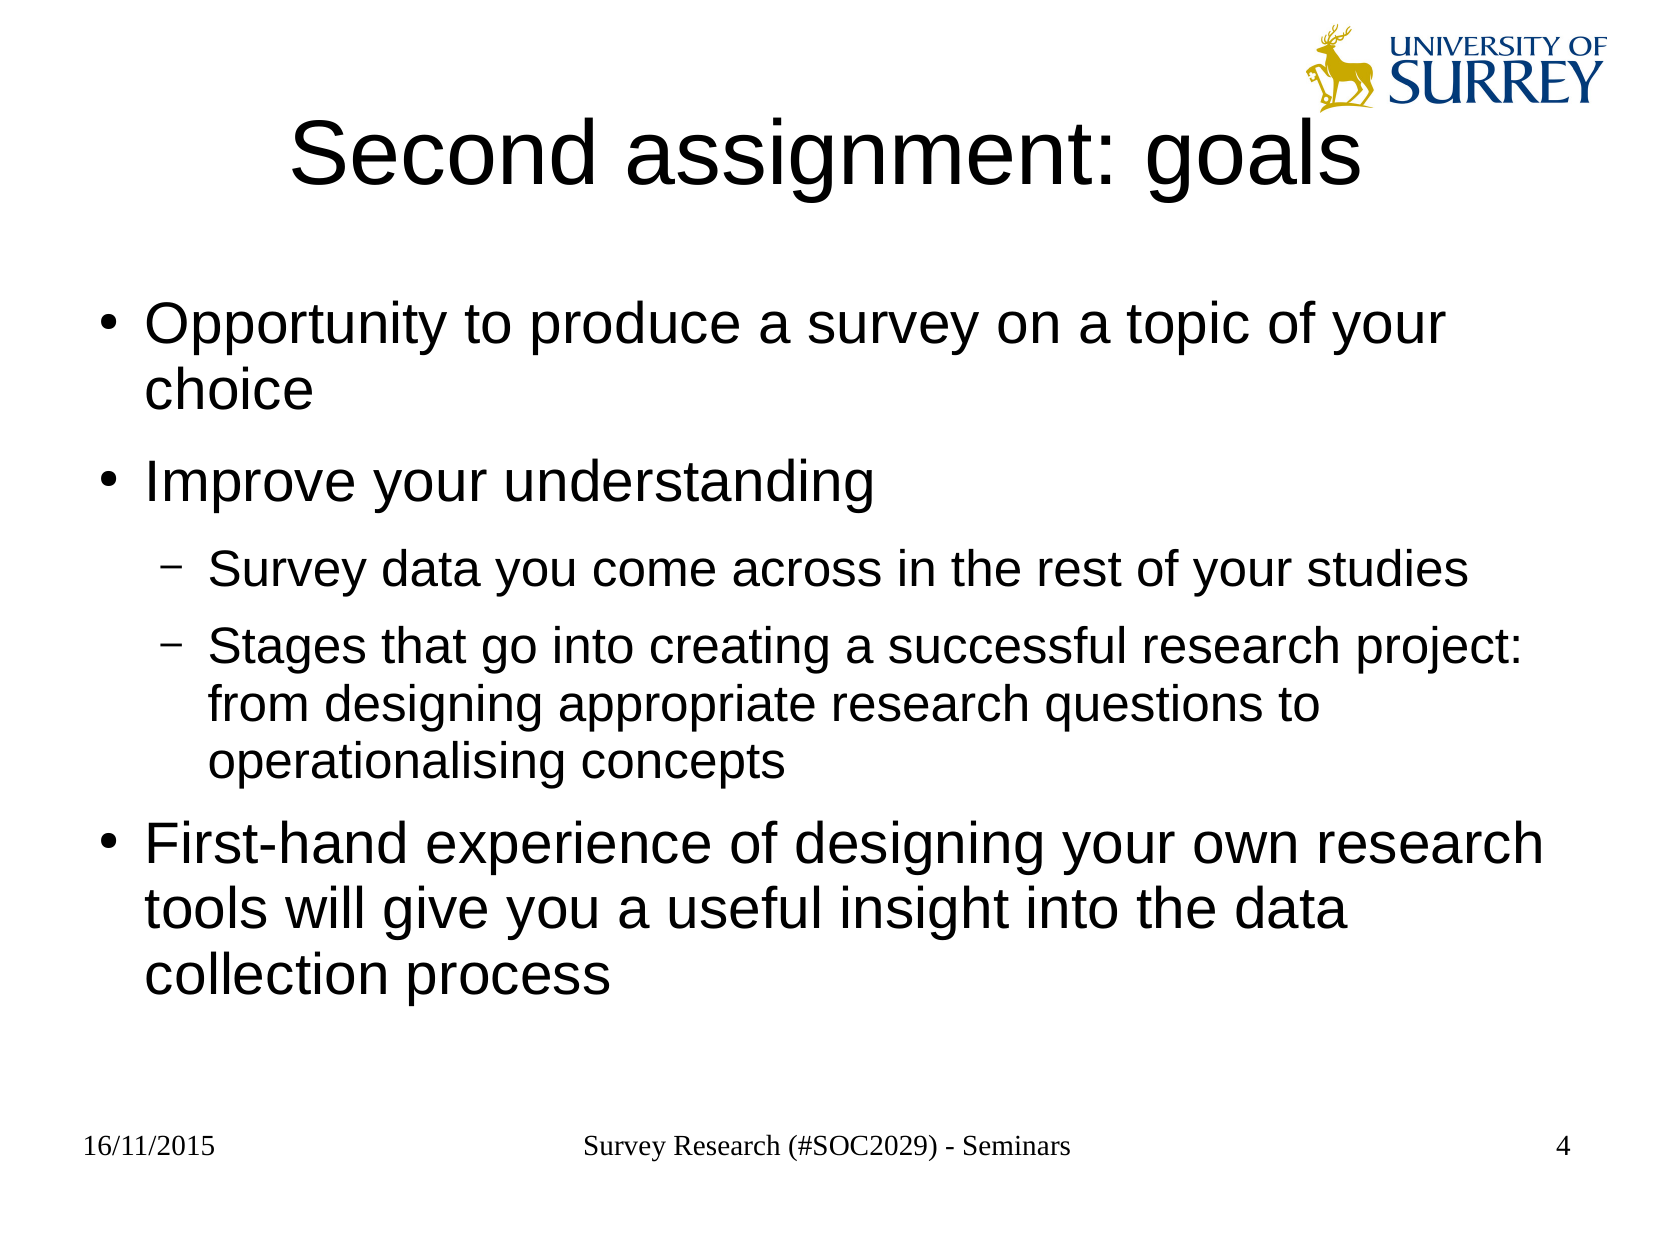

# Second assignment: goals
Opportunity to produce a survey on a topic of your choice
Improve your understanding
Survey data you come across in the rest of your studies
Stages that go into creating a successful research project: from designing appropriate research questions to operationalising concepts
First-hand experience of designing your own research tools will give you a useful insight into the data collection process
05/10/2015
4